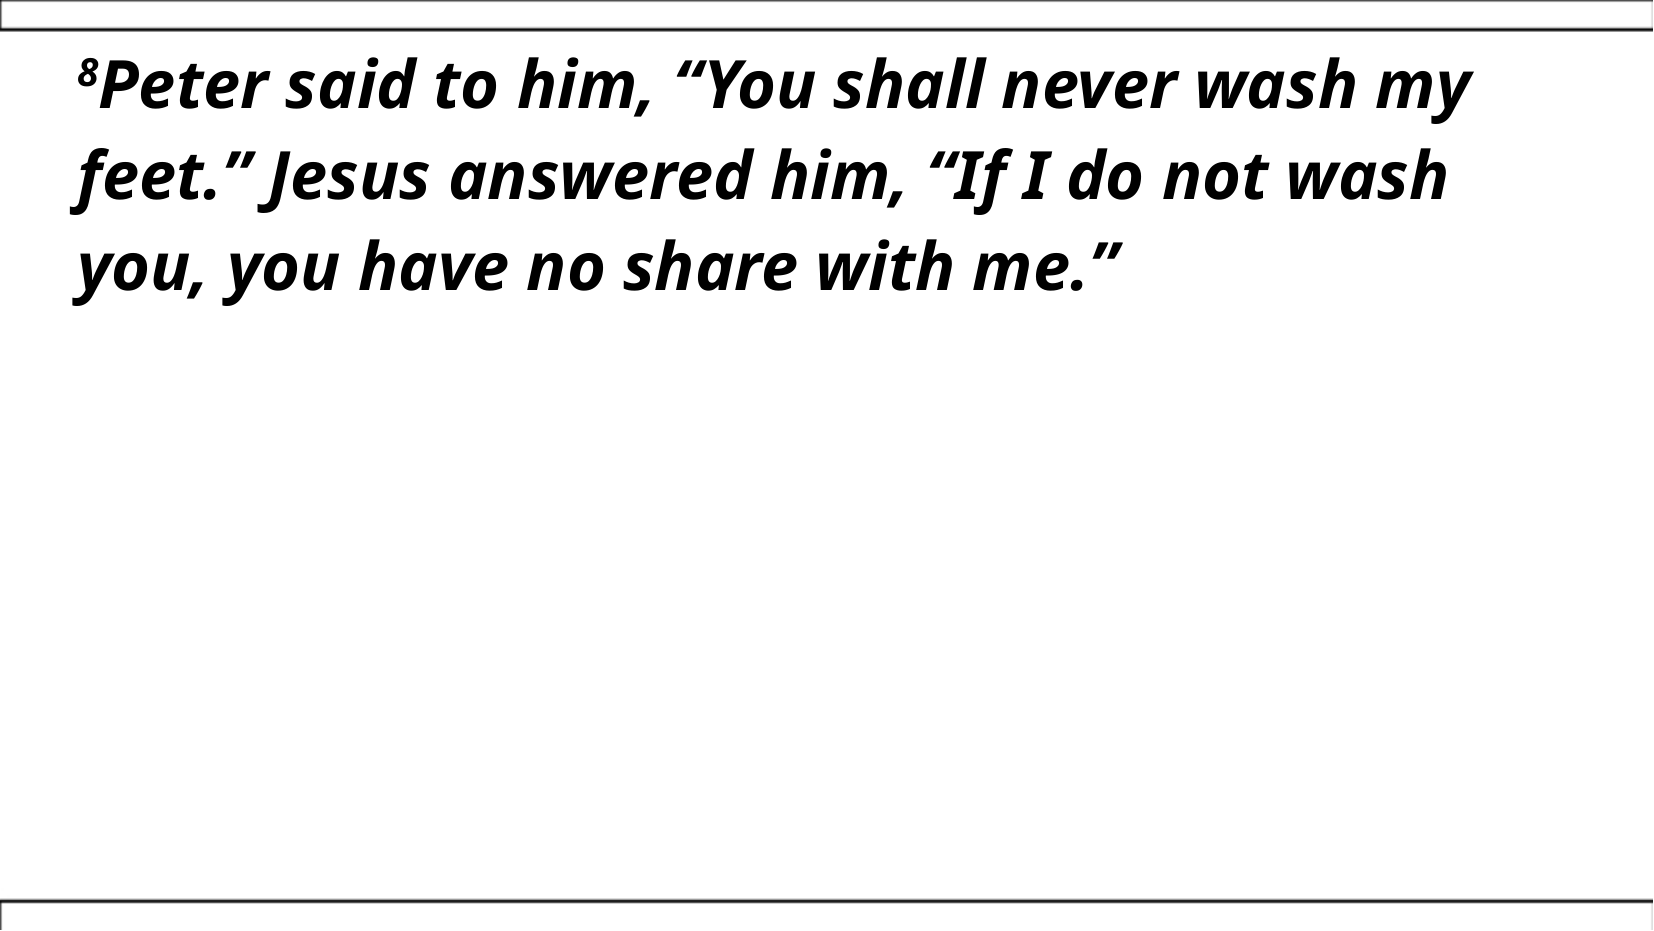

8Peter said to him, “You shall never wash my feet.” Jesus answered him, “If I do not wash you, you have no share with me.”